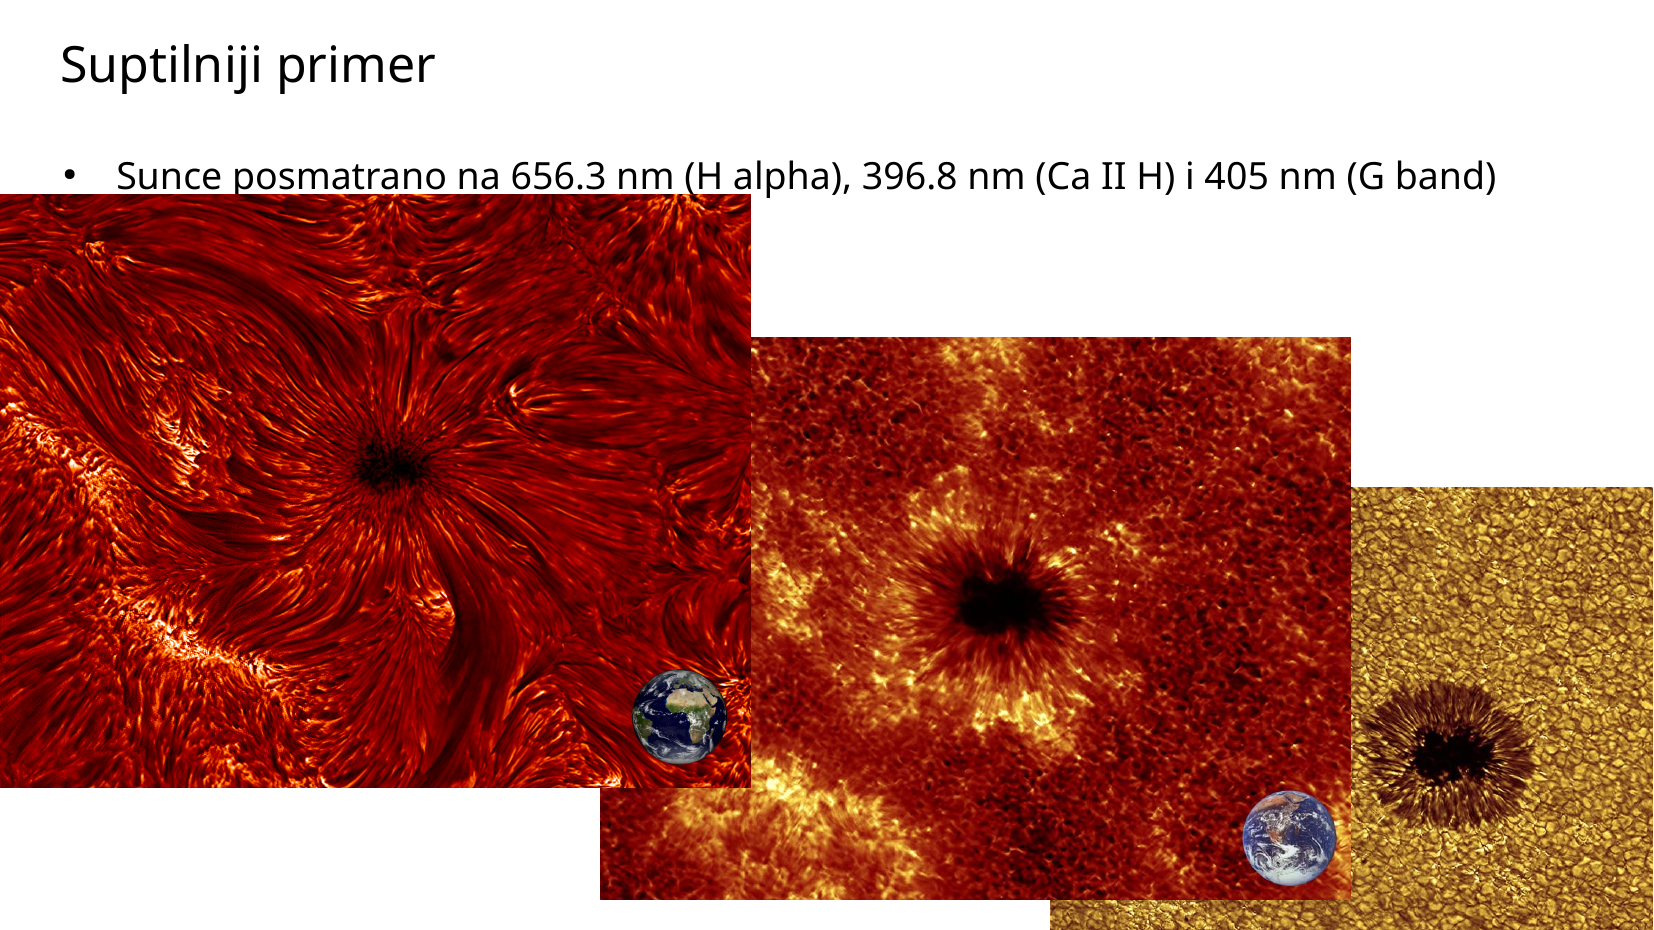

# Suptilniji primer
Sunce posmatrano na 656.3 nm (H alpha), 396.8 nm (Ca II H) i 405 nm (G band)